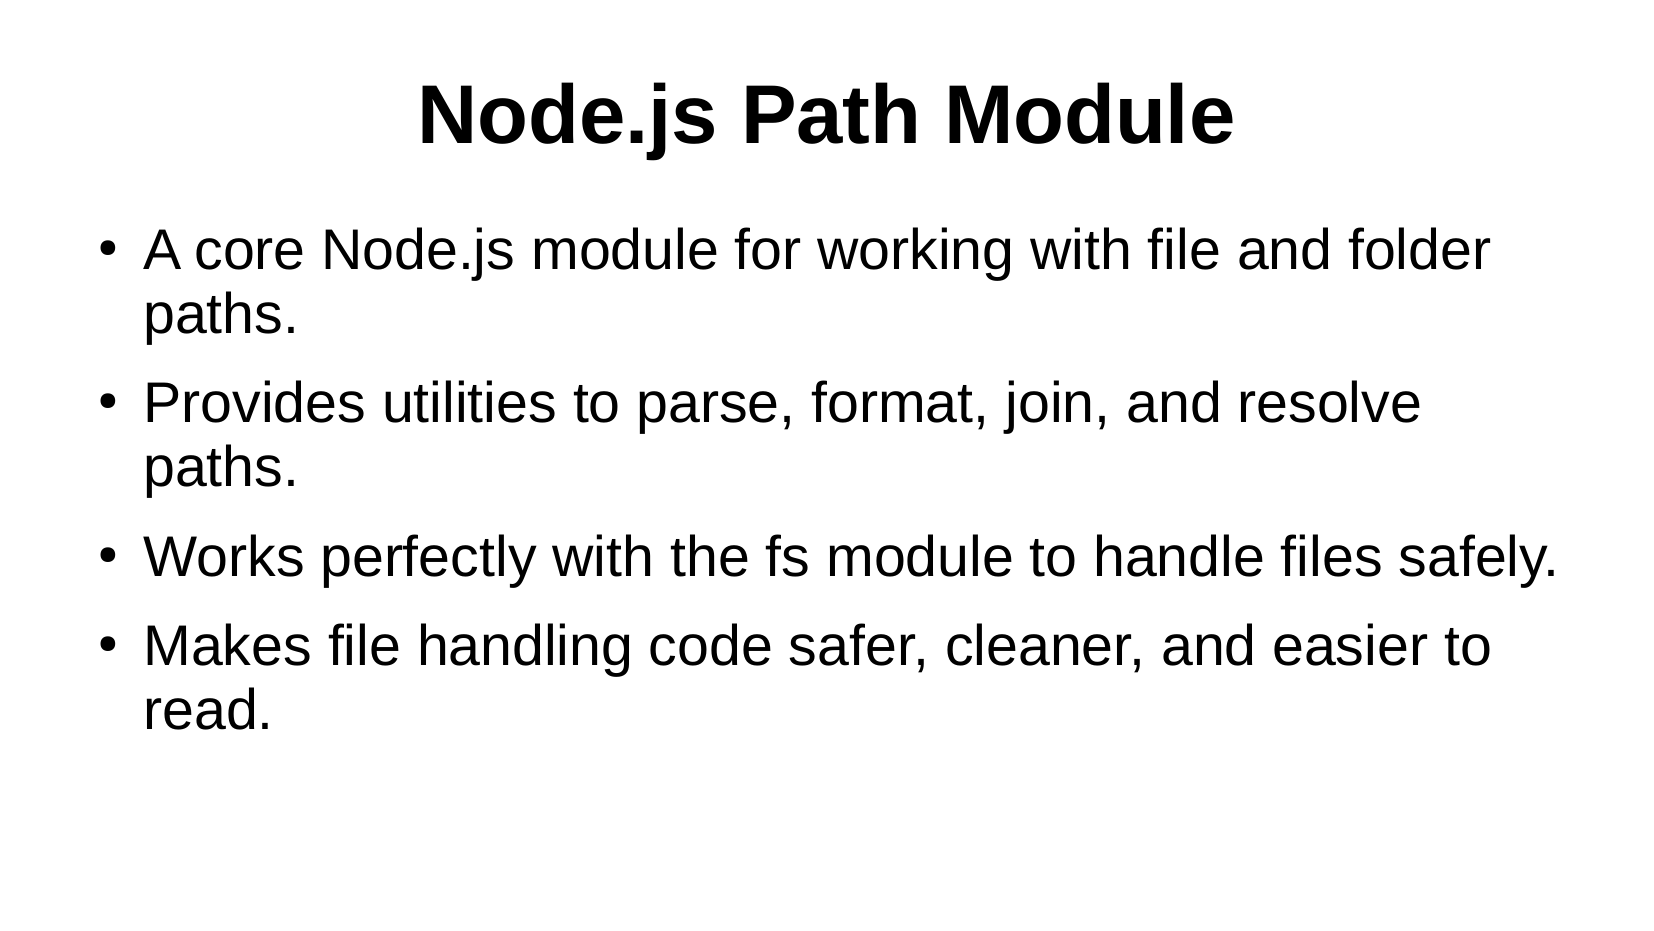

# Node.js Path Module
A core Node.js module for working with file and folder paths.
Provides utilities to parse, format, join, and resolve paths.
Works perfectly with the fs module to handle files safely.
Makes file handling code safer, cleaner, and easier to read.